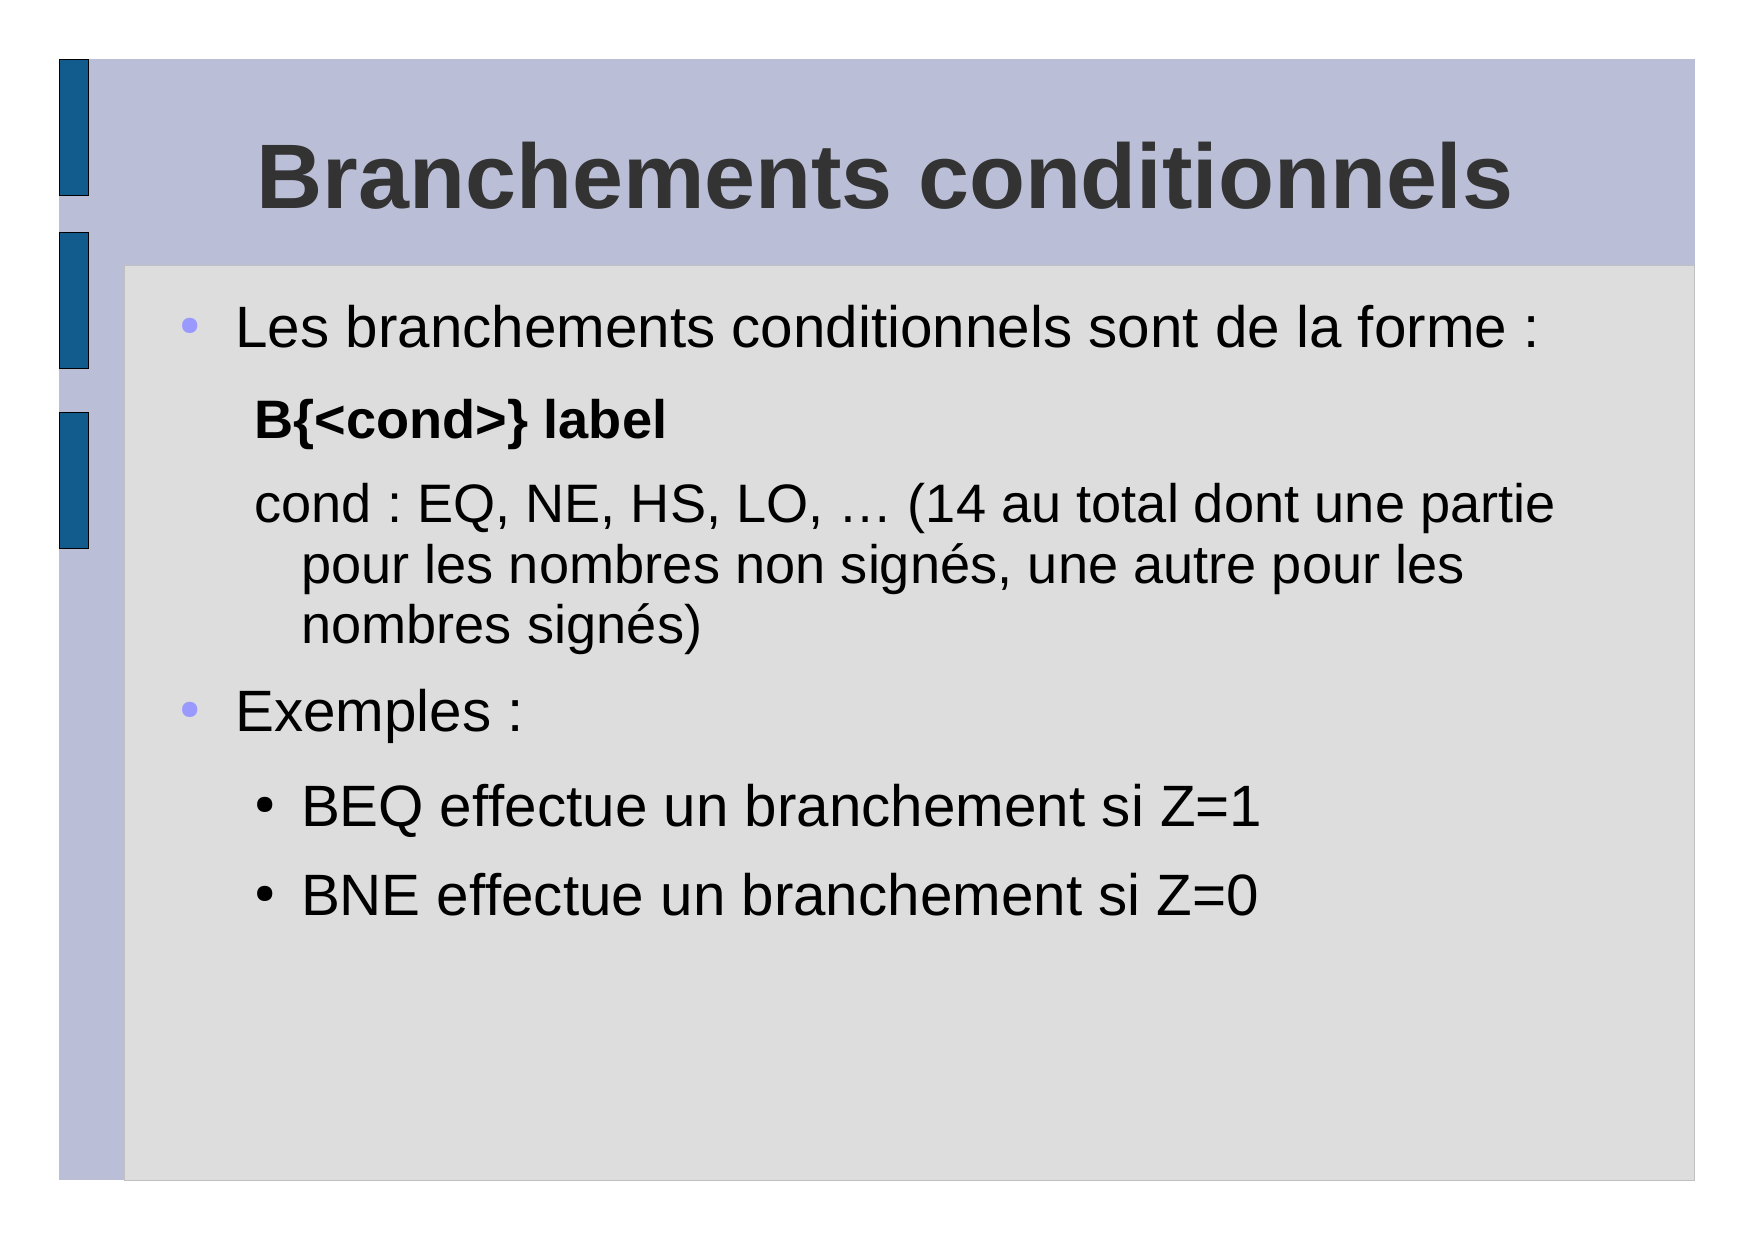

# Branchements conditionnels
Les branchements conditionnels sont de la forme :
B{<cond>} label
cond : EQ, NE, HS, LO, … (14 au total dont une partie pour les nombres non signés, une autre pour les nombres signés)
Exemples :
BEQ effectue un branchement si Z=1
BNE effectue un branchement si Z=0